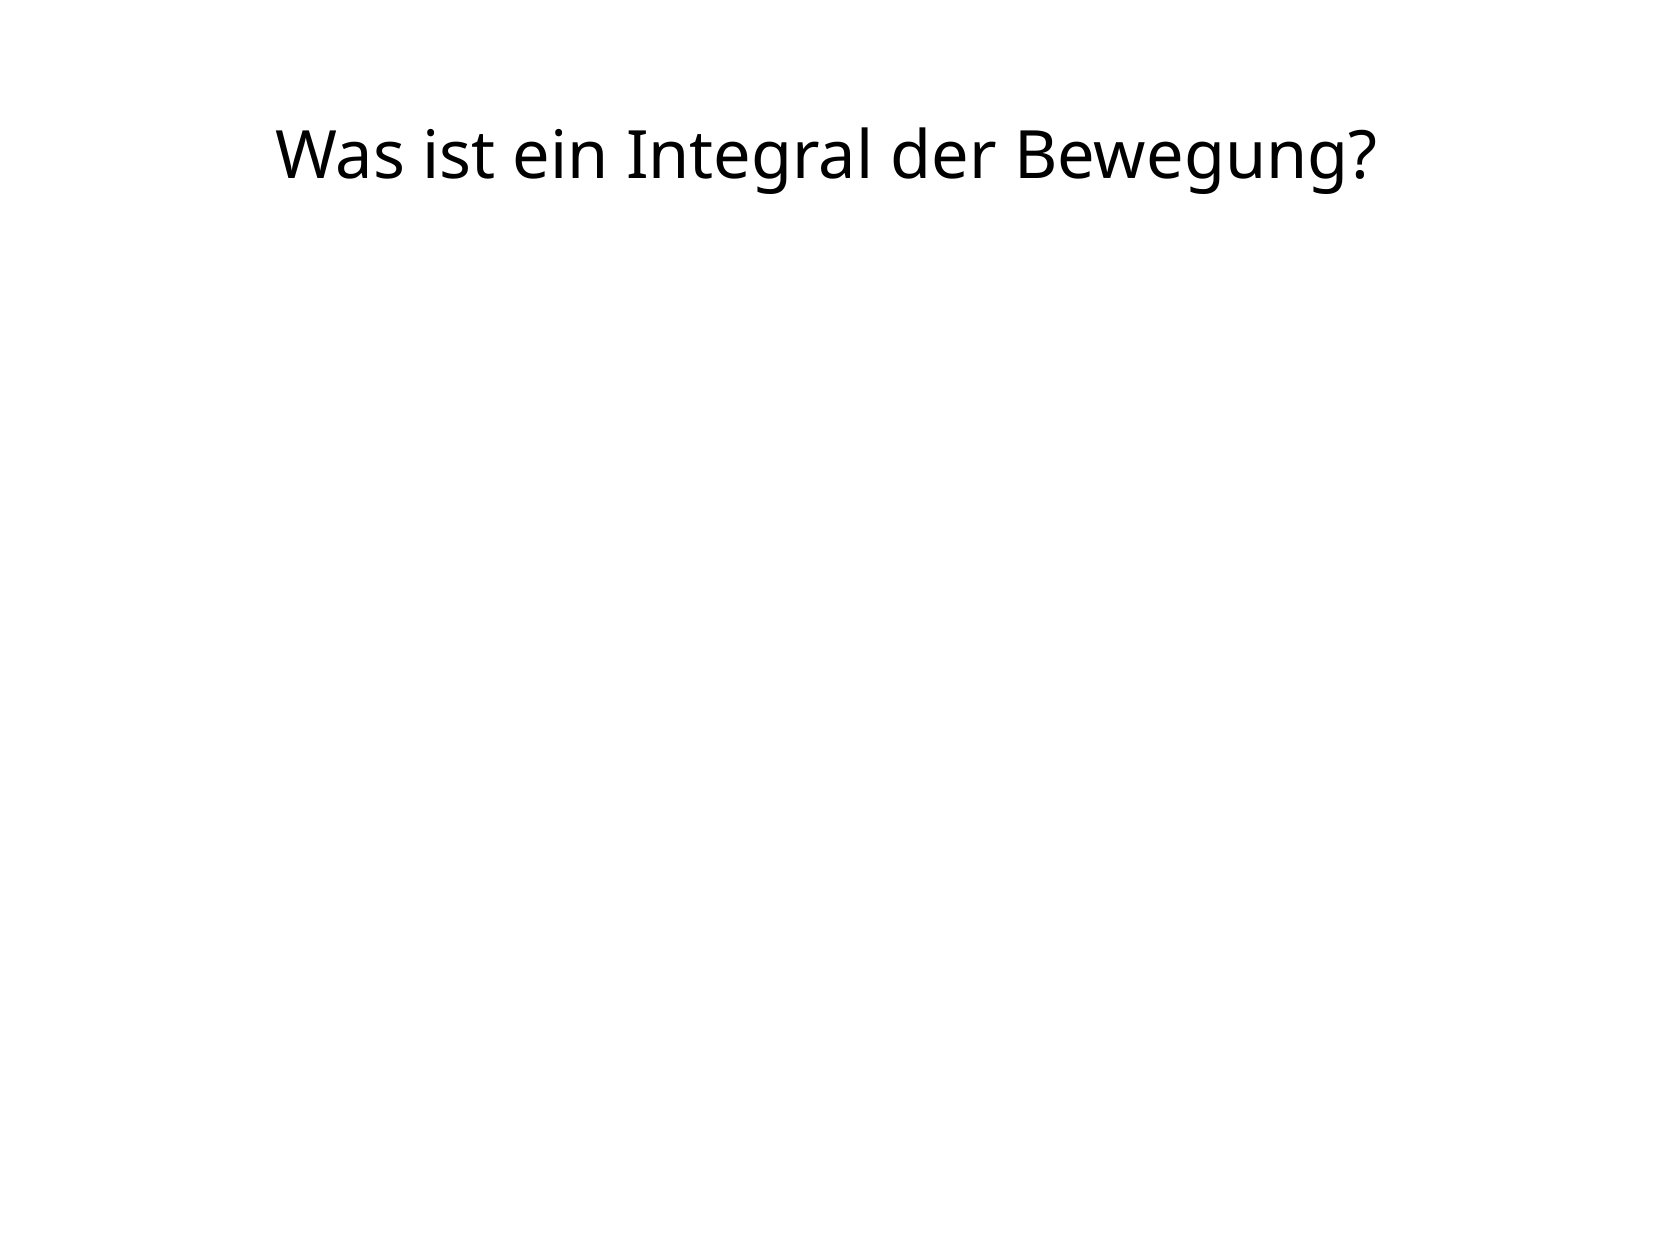

# Was ist ein Integral der Bewegung?